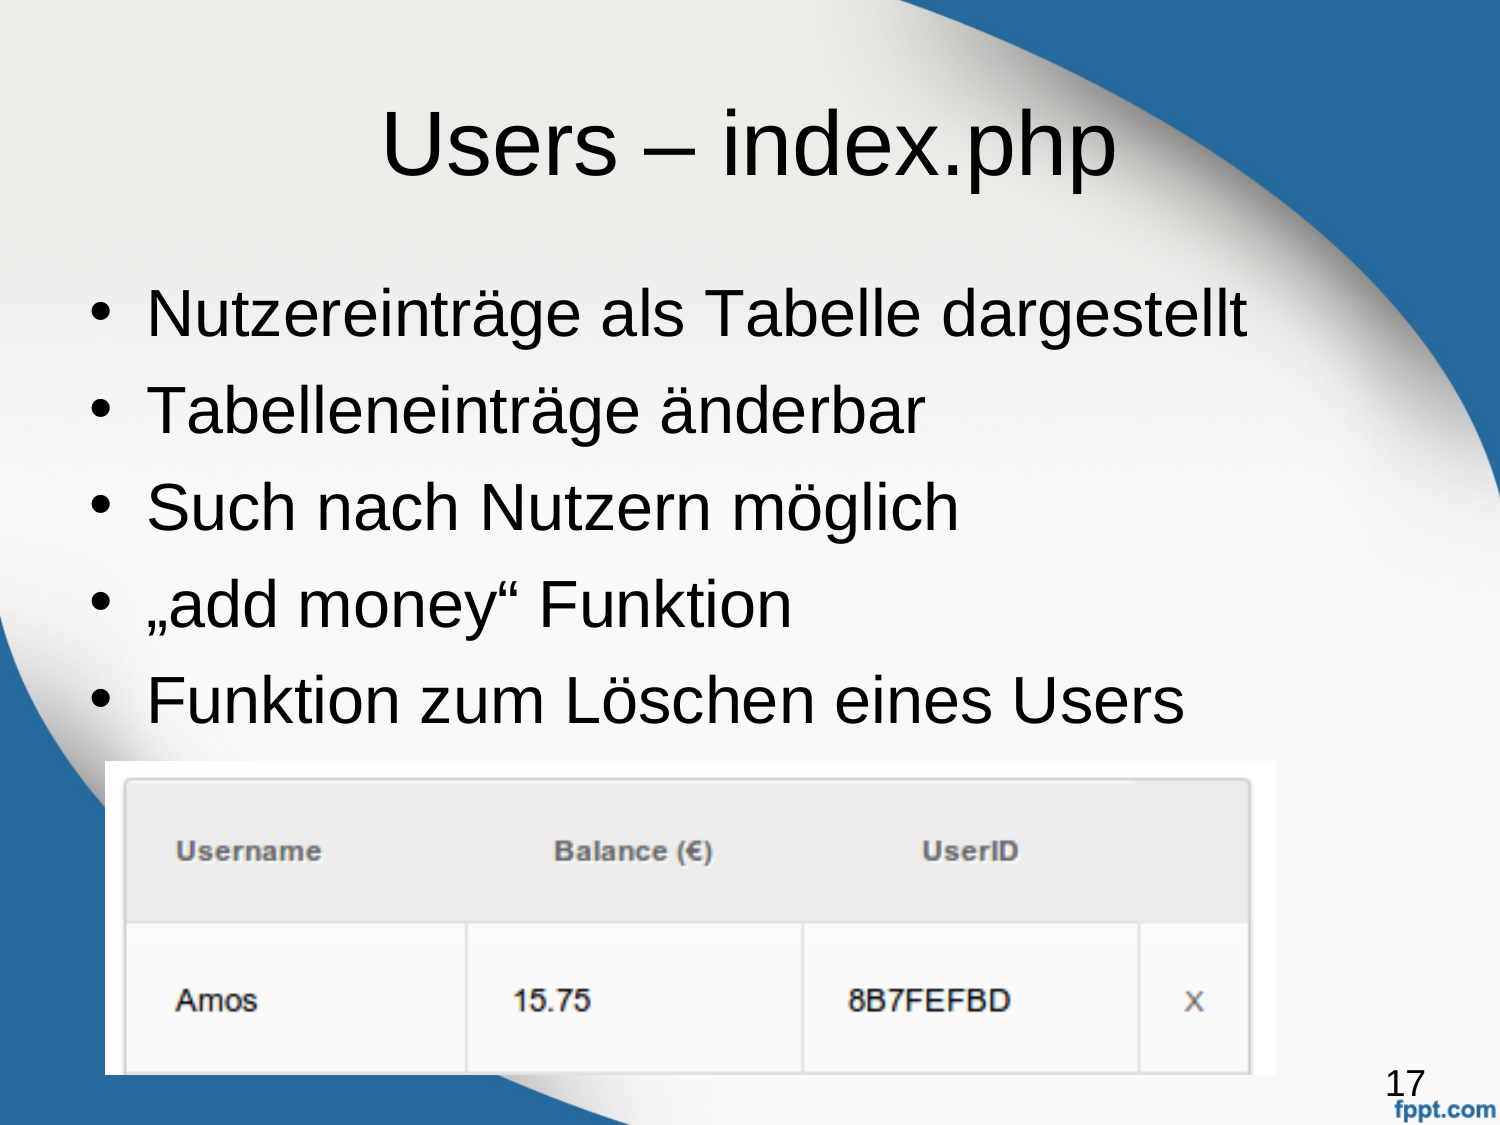

# Users – index.php
Nutzereinträge als Tabelle dargestellt
Tabelleneinträge änderbar
Such nach Nutzern möglich
„add money“ Funktion
Funktion zum Löschen eines Users